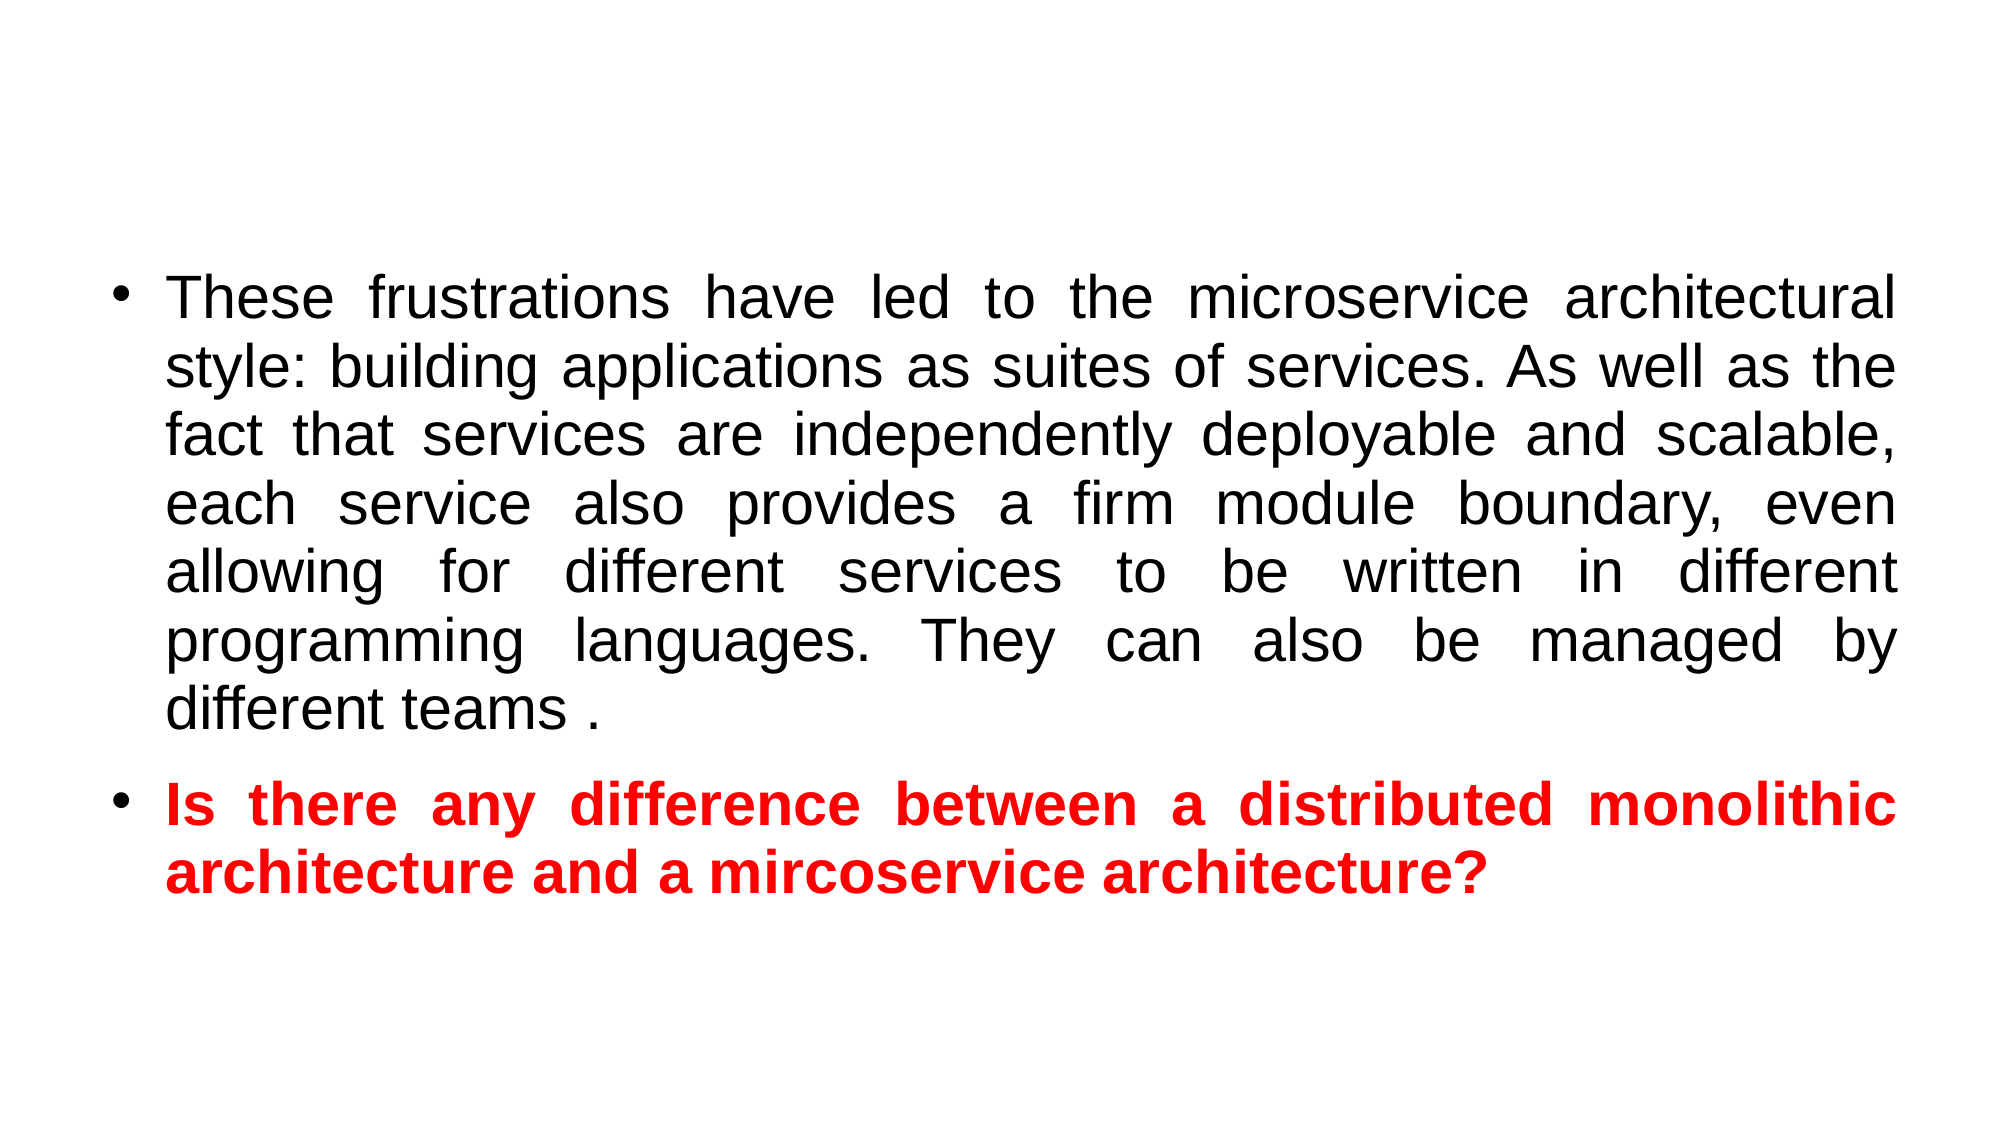

#
These frustrations have led to the microservice architectural style: building applications as suites of services. As well as the fact that services are independently deployable and scalable, each service also provides a firm module boundary, even allowing for different services to be written in different programming languages. They can also be managed by different teams .
Is there any difference between a distributed monolithic architecture and a mircoservice architecture?